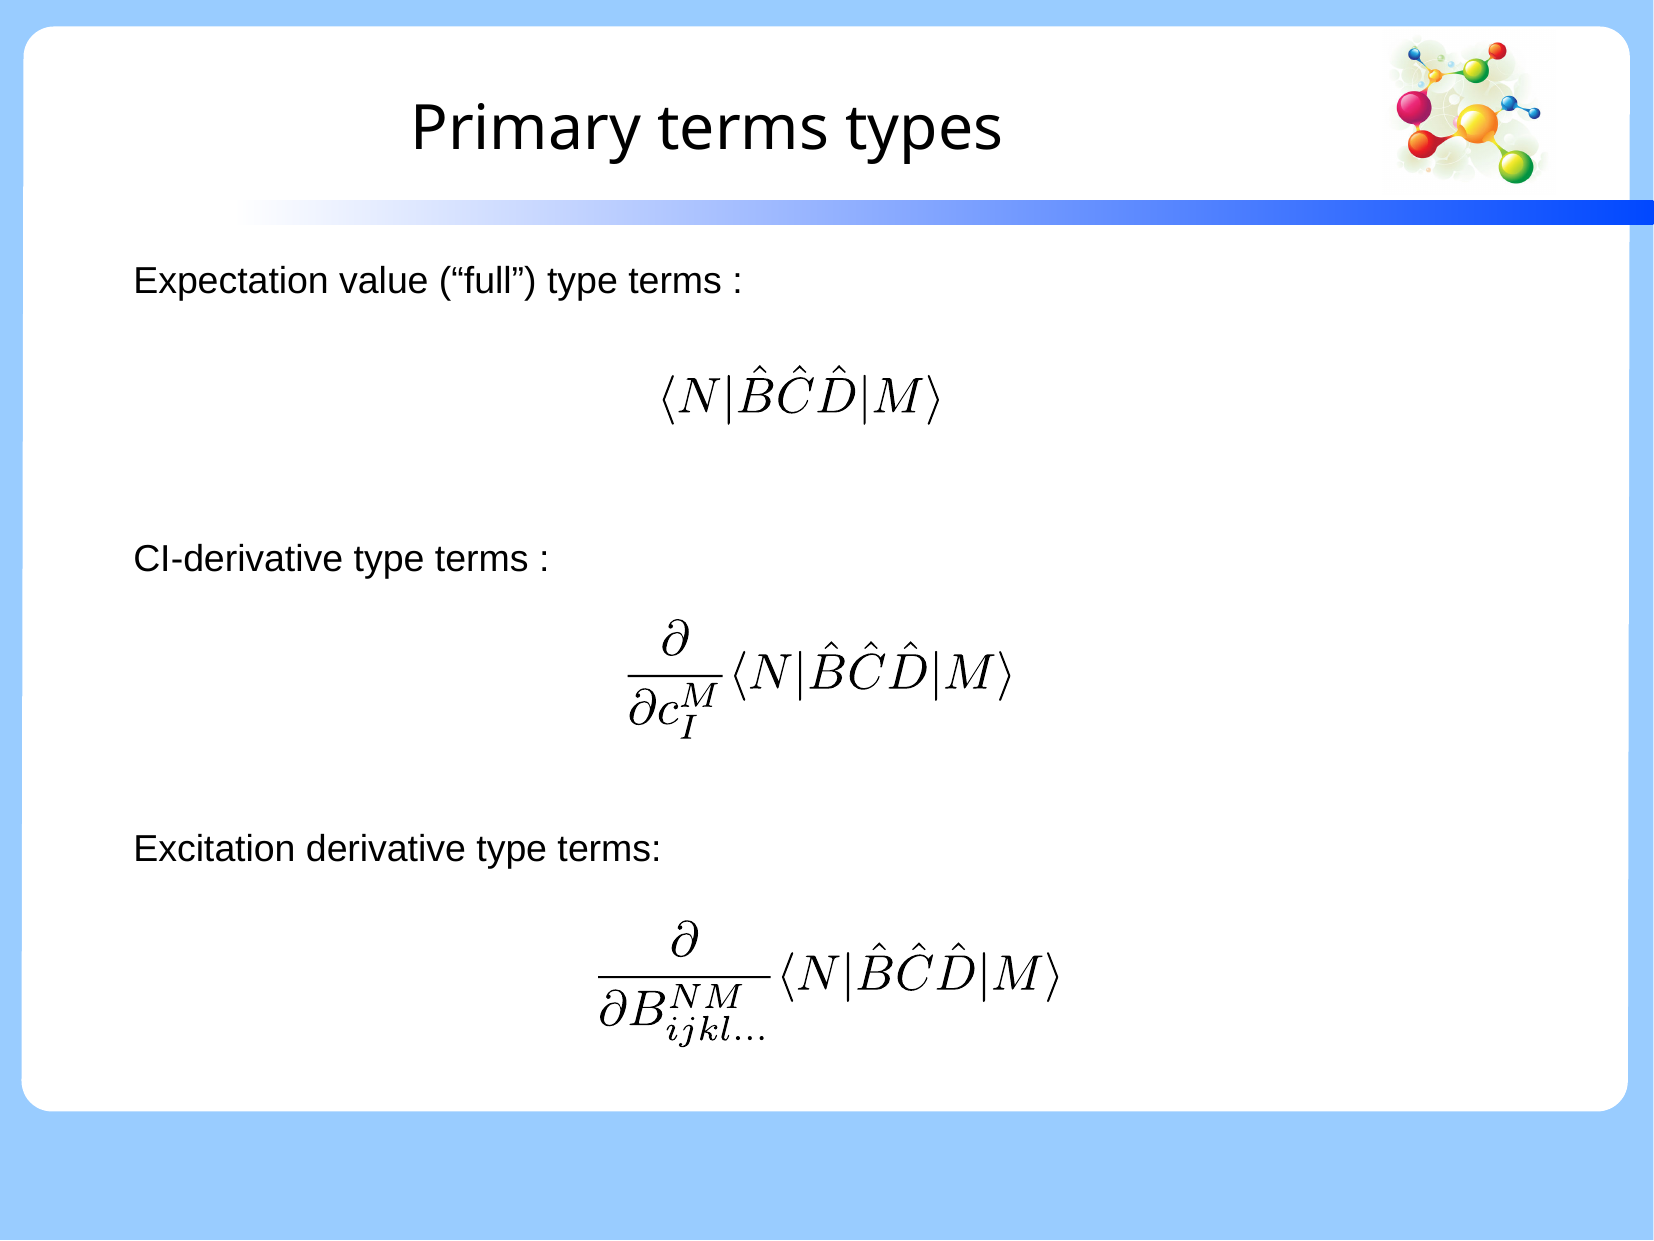

# Primary terms types
Expectation value (“full”) type terms :
CI-derivative type terms :
Excitation derivative type terms: